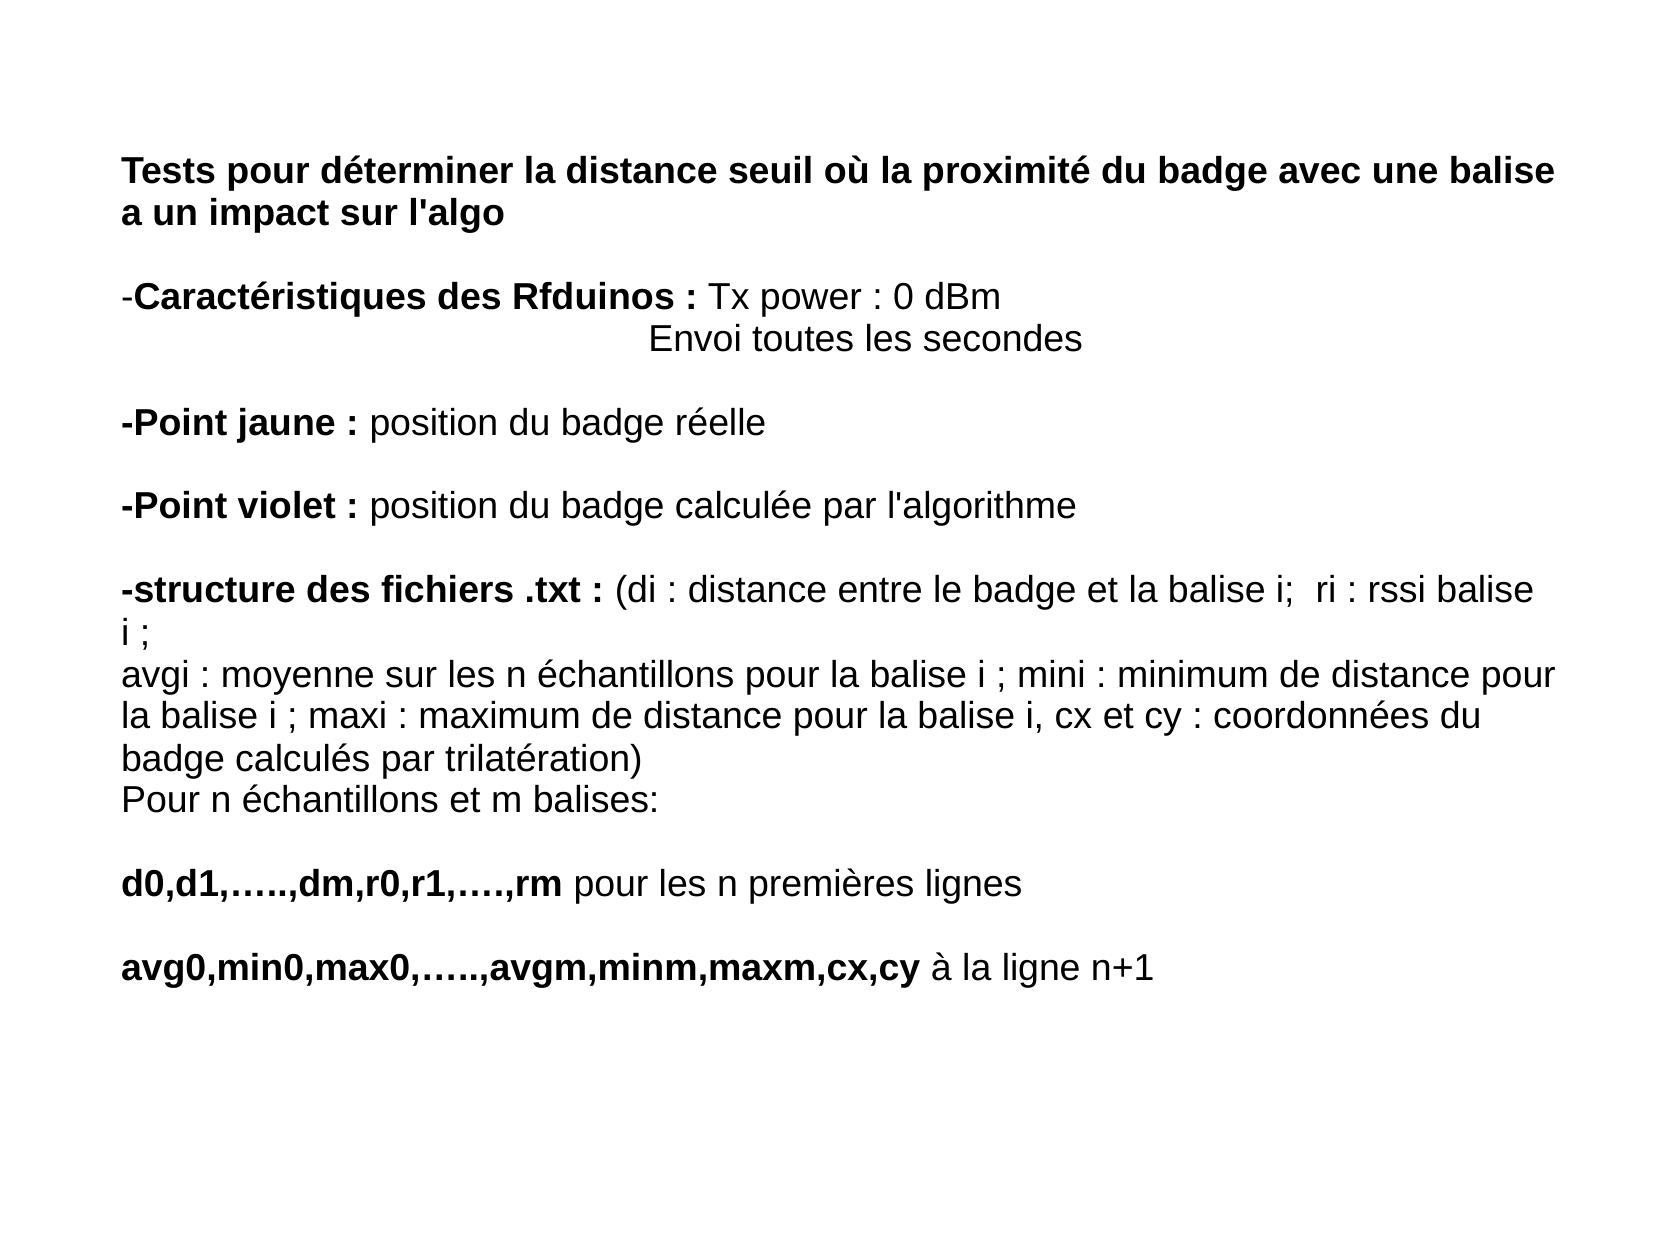

Tests pour déterminer la distance seuil où la proximité du badge avec une balise a un impact sur l'algo
-Caractéristiques des Rfduinos : Tx power : 0 dBm
							 Envoi toutes les secondes
-Point jaune : position du badge réelle
-Point violet : position du badge calculée par l'algorithme
-structure des fichiers .txt : (di : distance entre le badge et la balise i; ri : rssi balise i ;
avgi : moyenne sur les n échantillons pour la balise i ; mini : minimum de distance pour la balise i ; maxi : maximum de distance pour la balise i, cx et cy : coordonnées du badge calculés par trilatération)
Pour n échantillons et m balises:
d0,d1,…..,dm,r0,r1,….,rm pour les n premières lignes
avg0,min0,max0,…..,avgm,minm,maxm,cx,cy à la ligne n+1